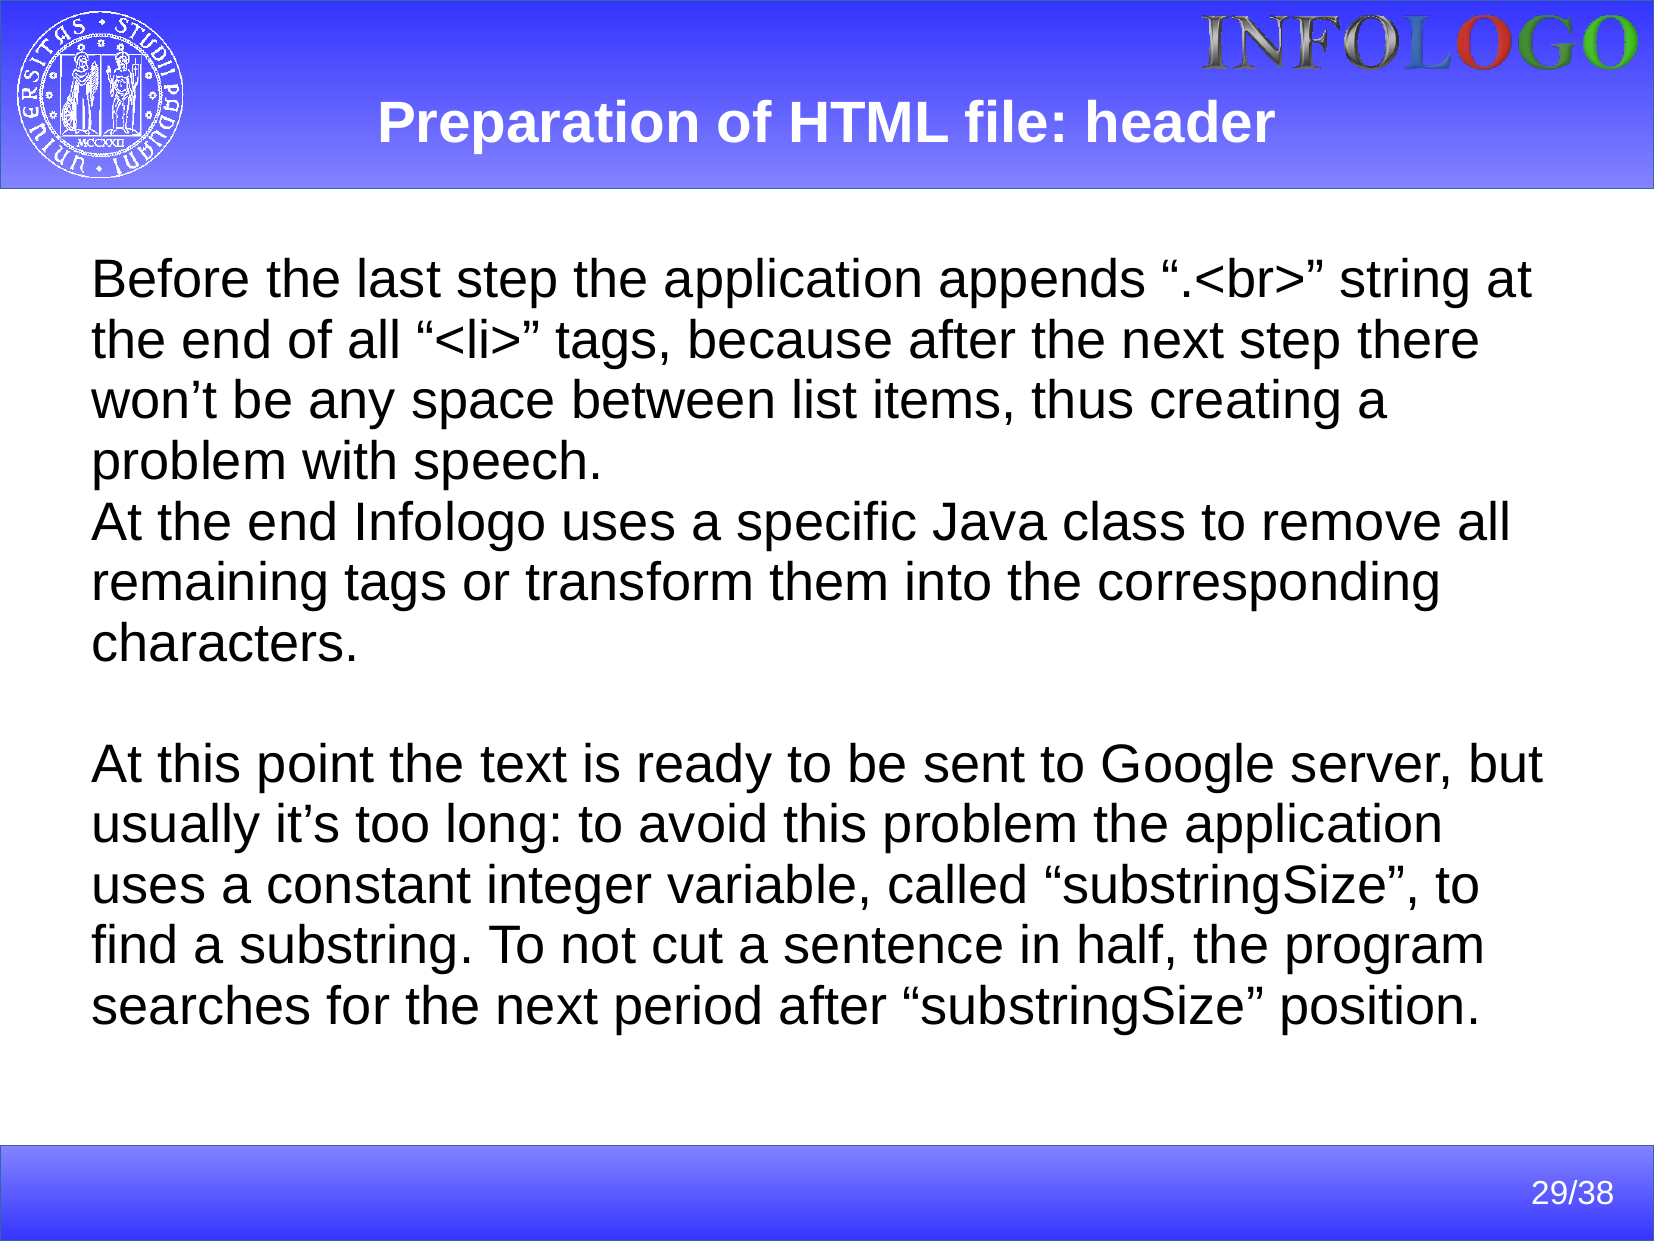

Preparation of HTML file: header
Before the last step the application appends “.<br>” string at the end of all “<li>” tags, because after the next step there won’t be any space between list items, thus creating a problem with speech.
At the end Infologo uses a specific Java class to remove all remaining tags or transform them into the corresponding characters.
At this point the text is ready to be sent to Google server, but usually it’s too long: to avoid this problem the application uses a constant integer variable, called “substringSize”, to find a substring. To not cut a sentence in half, the program searches for the next period after “substringSize” position.
29/38